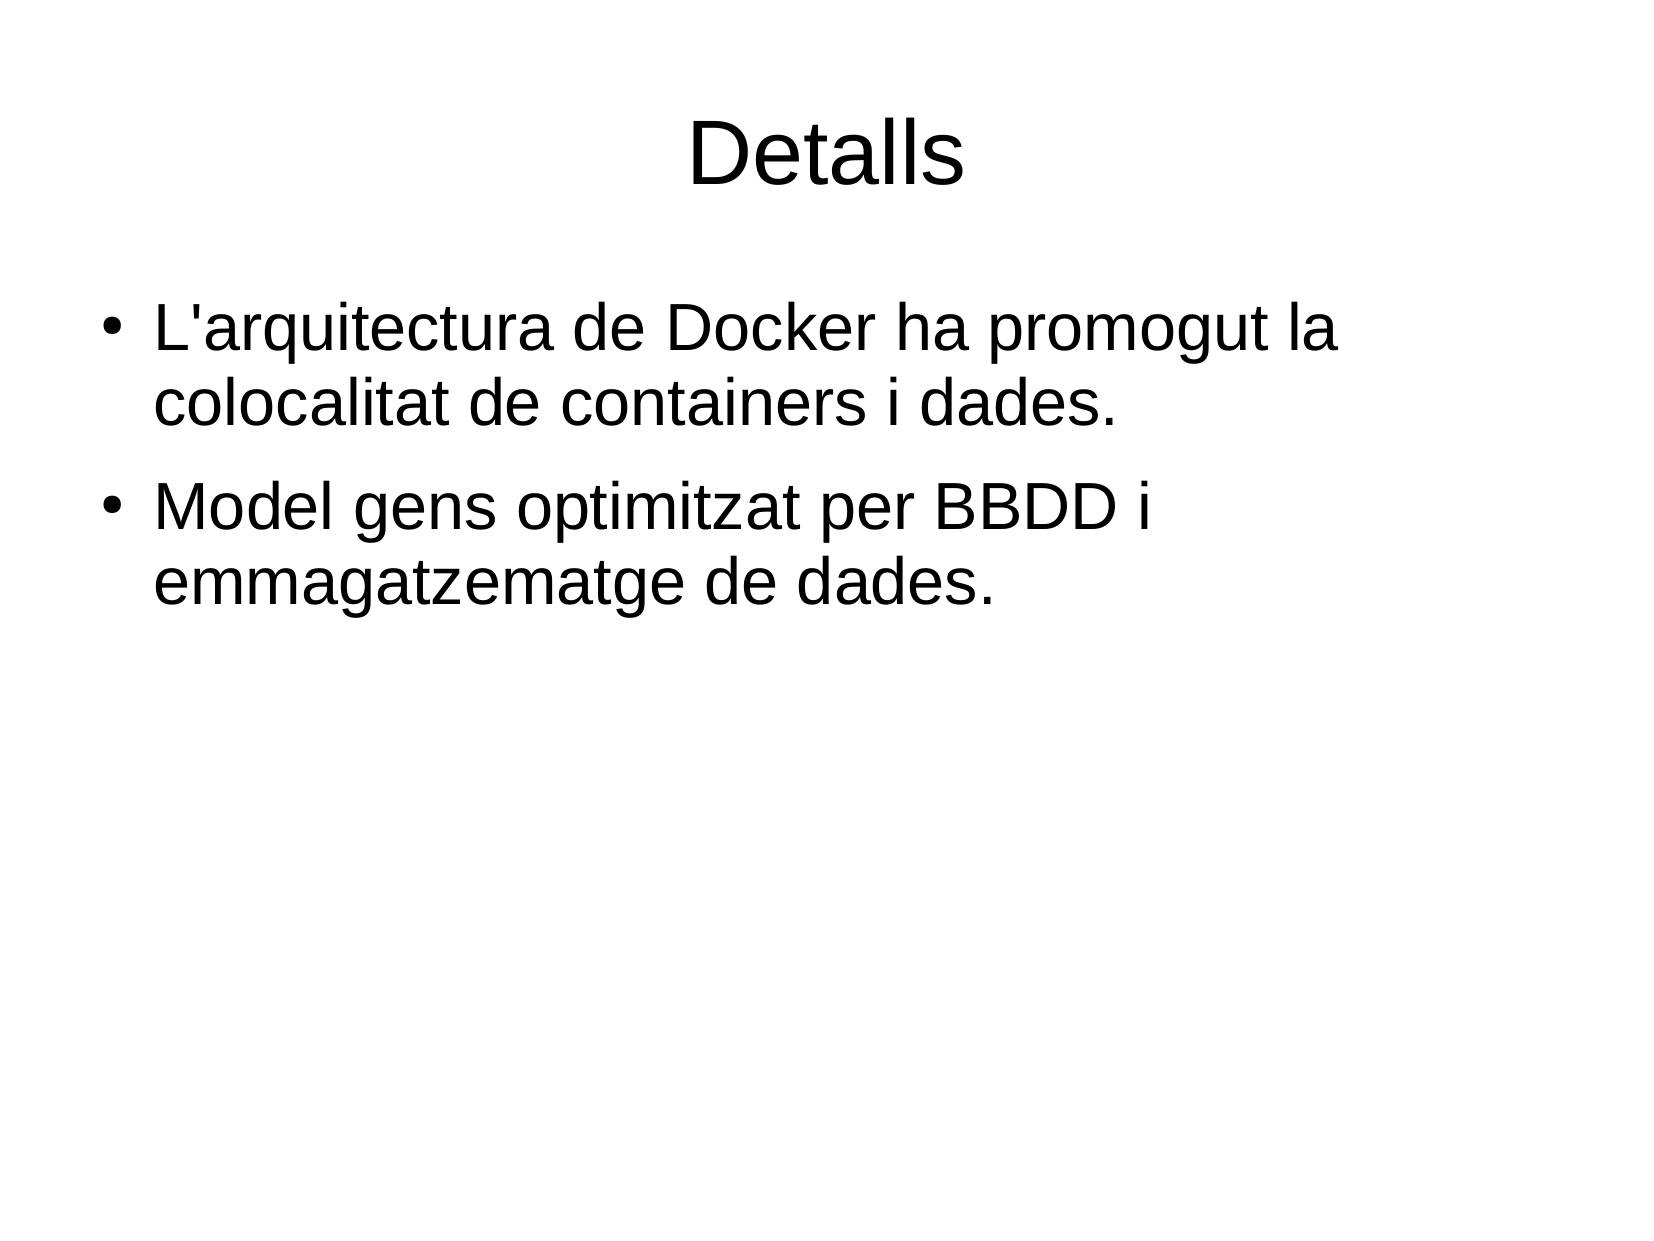

# Detalls
L'arquitectura de Docker ha promogut la colocalitat de containers i dades.
Model gens optimitzat per BBDD i emmagatzematge de dades.